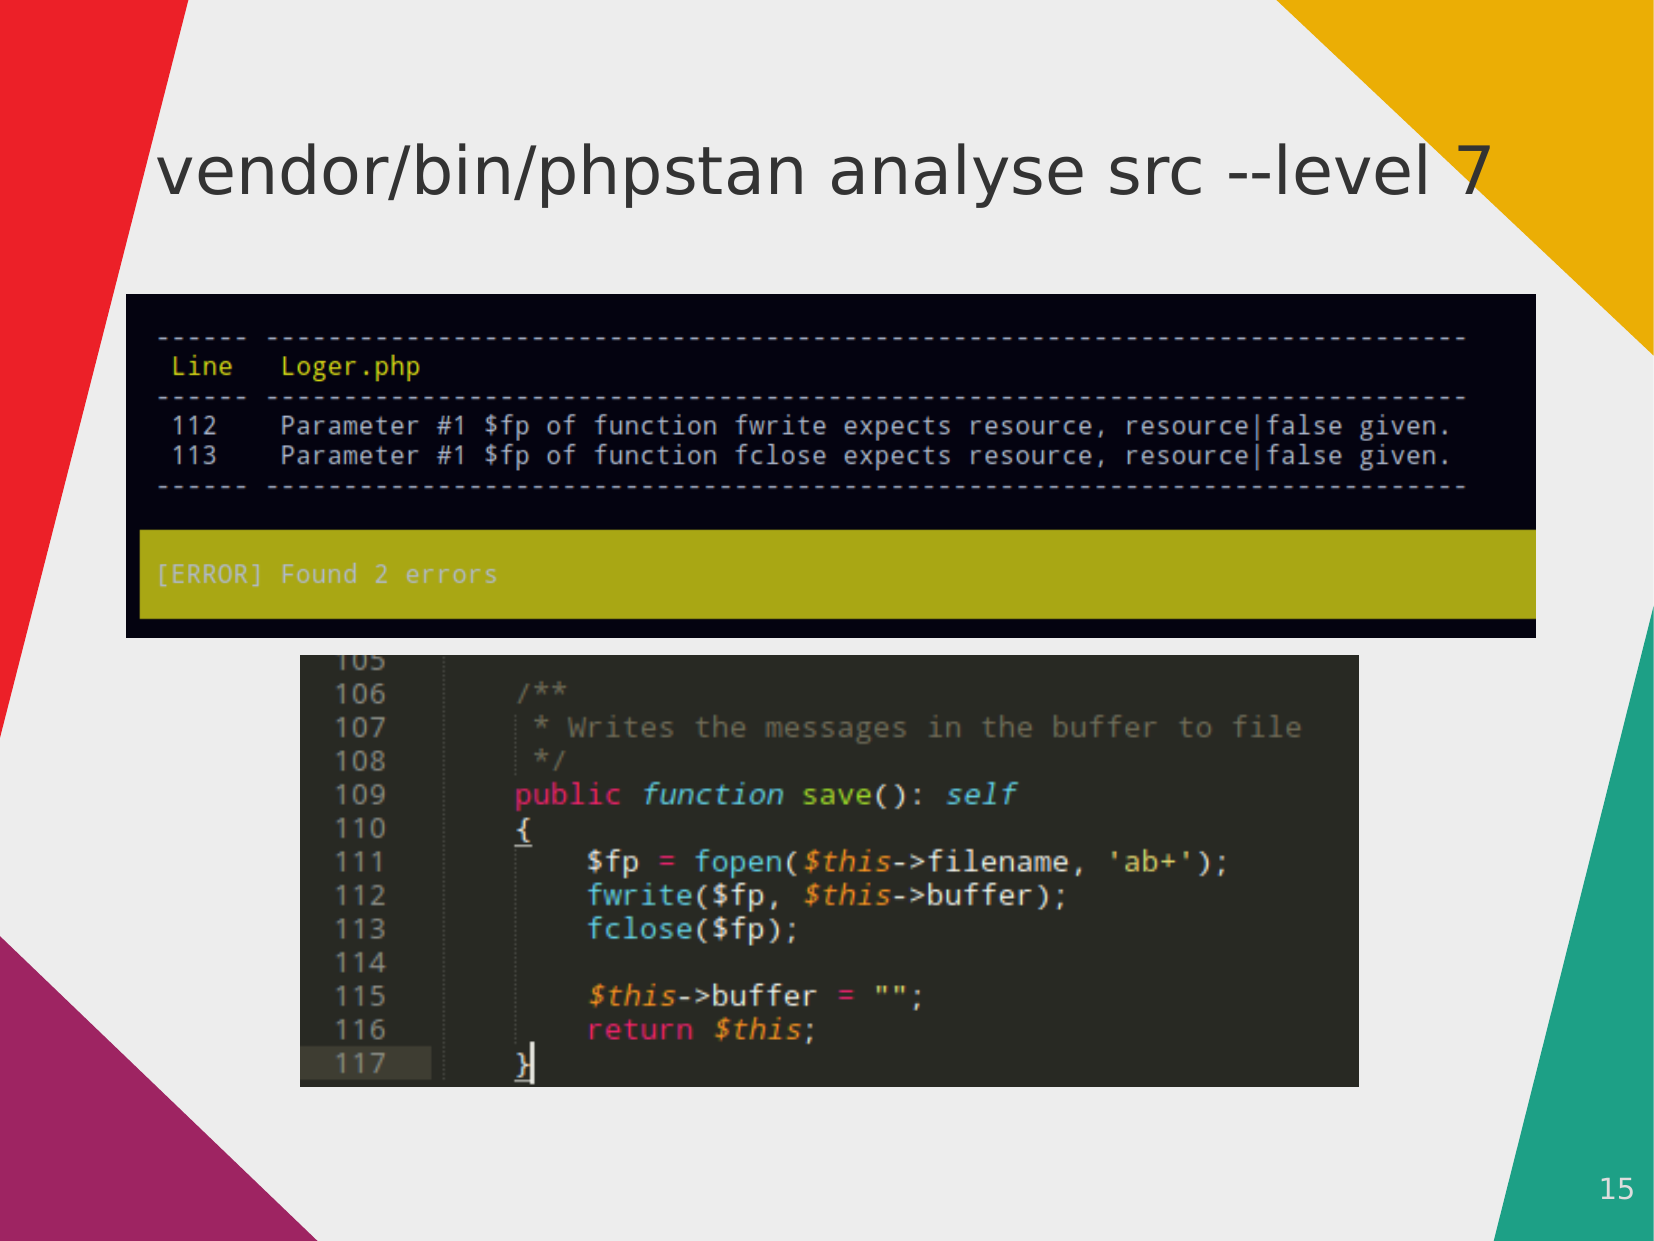

# vendor/bin/phpstan analyse src --level 7
15